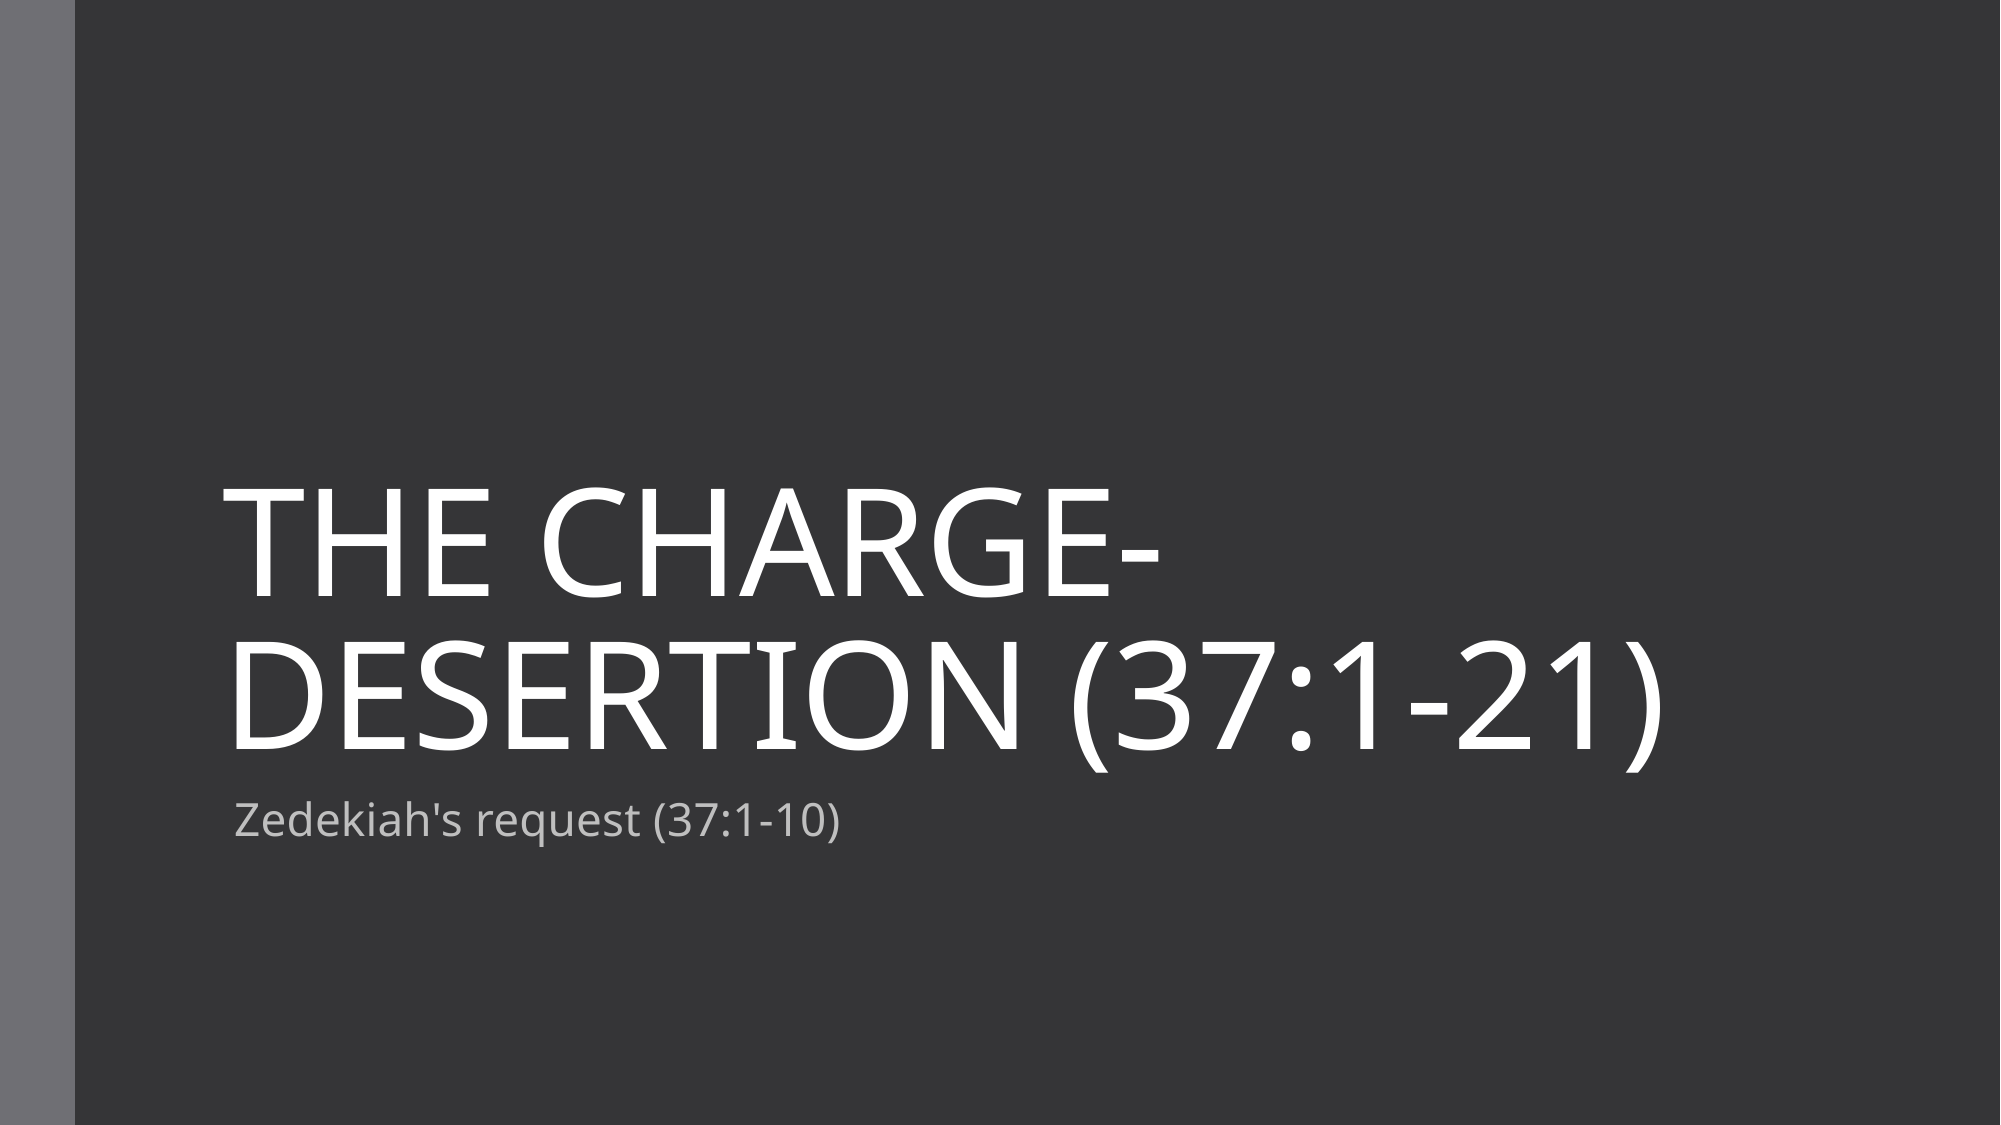

# THE CHARGE-DESERTION (37:1-21)
 Zedekiah's request (37:1-10)